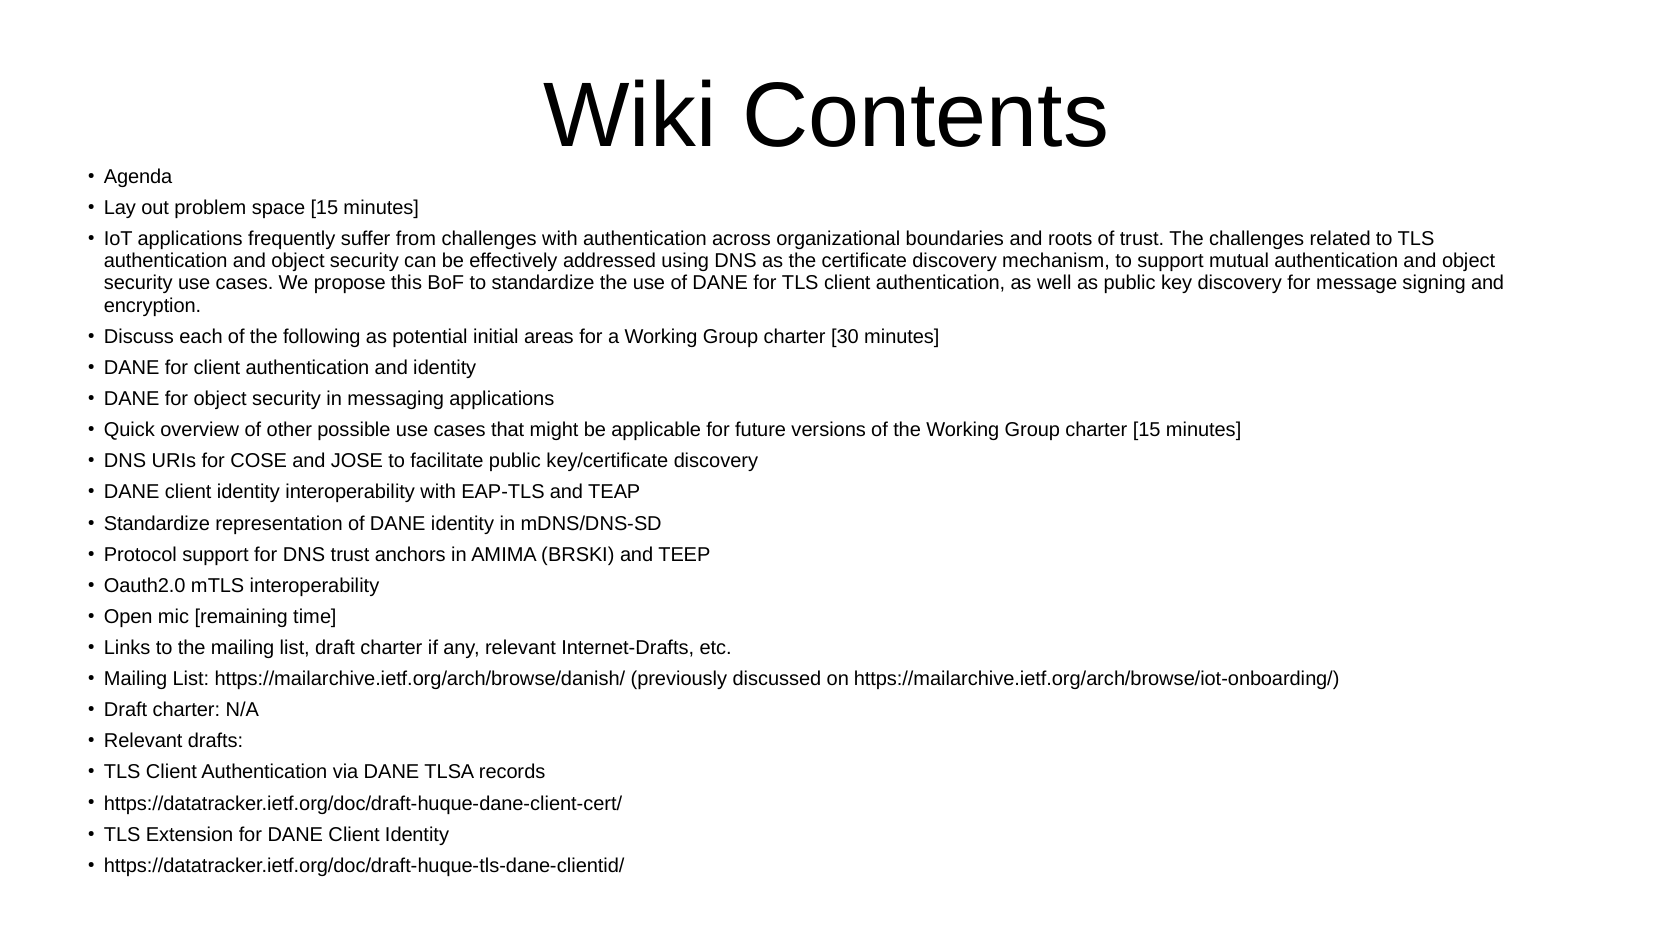

# Wiki Contents
Agenda
Lay out problem space [15 minutes]
IoT applications frequently suffer from challenges with authentication across organizational boundaries and roots of trust. The challenges related to TLS authentication and object security can be effectively addressed using DNS as the certificate discovery mechanism, to support mutual authentication and object security use cases. We propose this BoF to standardize the use of DANE for TLS client authentication, as well as public key discovery for message signing and encryption.
Discuss each of the following as potential initial areas for a Working Group charter [30 minutes]
DANE for client authentication and identity
DANE for object security in messaging applications
Quick overview of other possible use cases that might be applicable for future versions of the Working Group charter [15 minutes]
DNS URIs for COSE and JOSE to facilitate public key/certificate discovery
DANE client identity interoperability with EAP-TLS and TEAP
Standardize representation of DANE identity in mDNS/DNS-SD
Protocol support for DNS trust anchors in AMIMA (BRSKI) and TEEP
Oauth2.0 mTLS interoperability
Open mic [remaining time]
Links to the mailing list, draft charter if any, relevant Internet-Drafts, etc.
Mailing List: ​https://mailarchive.ietf.org/arch/browse/danish/ (previously discussed on ​https://mailarchive.ietf.org/arch/browse/iot-onboarding/)
Draft charter: N/A
Relevant drafts:
TLS Client Authentication via DANE TLSA records
​https://datatracker.ietf.org/doc/draft-huque-dane-client-cert/
TLS Extension for DANE Client Identity
​https://datatracker.ietf.org/doc/draft-huque-tls-dane-clientid/